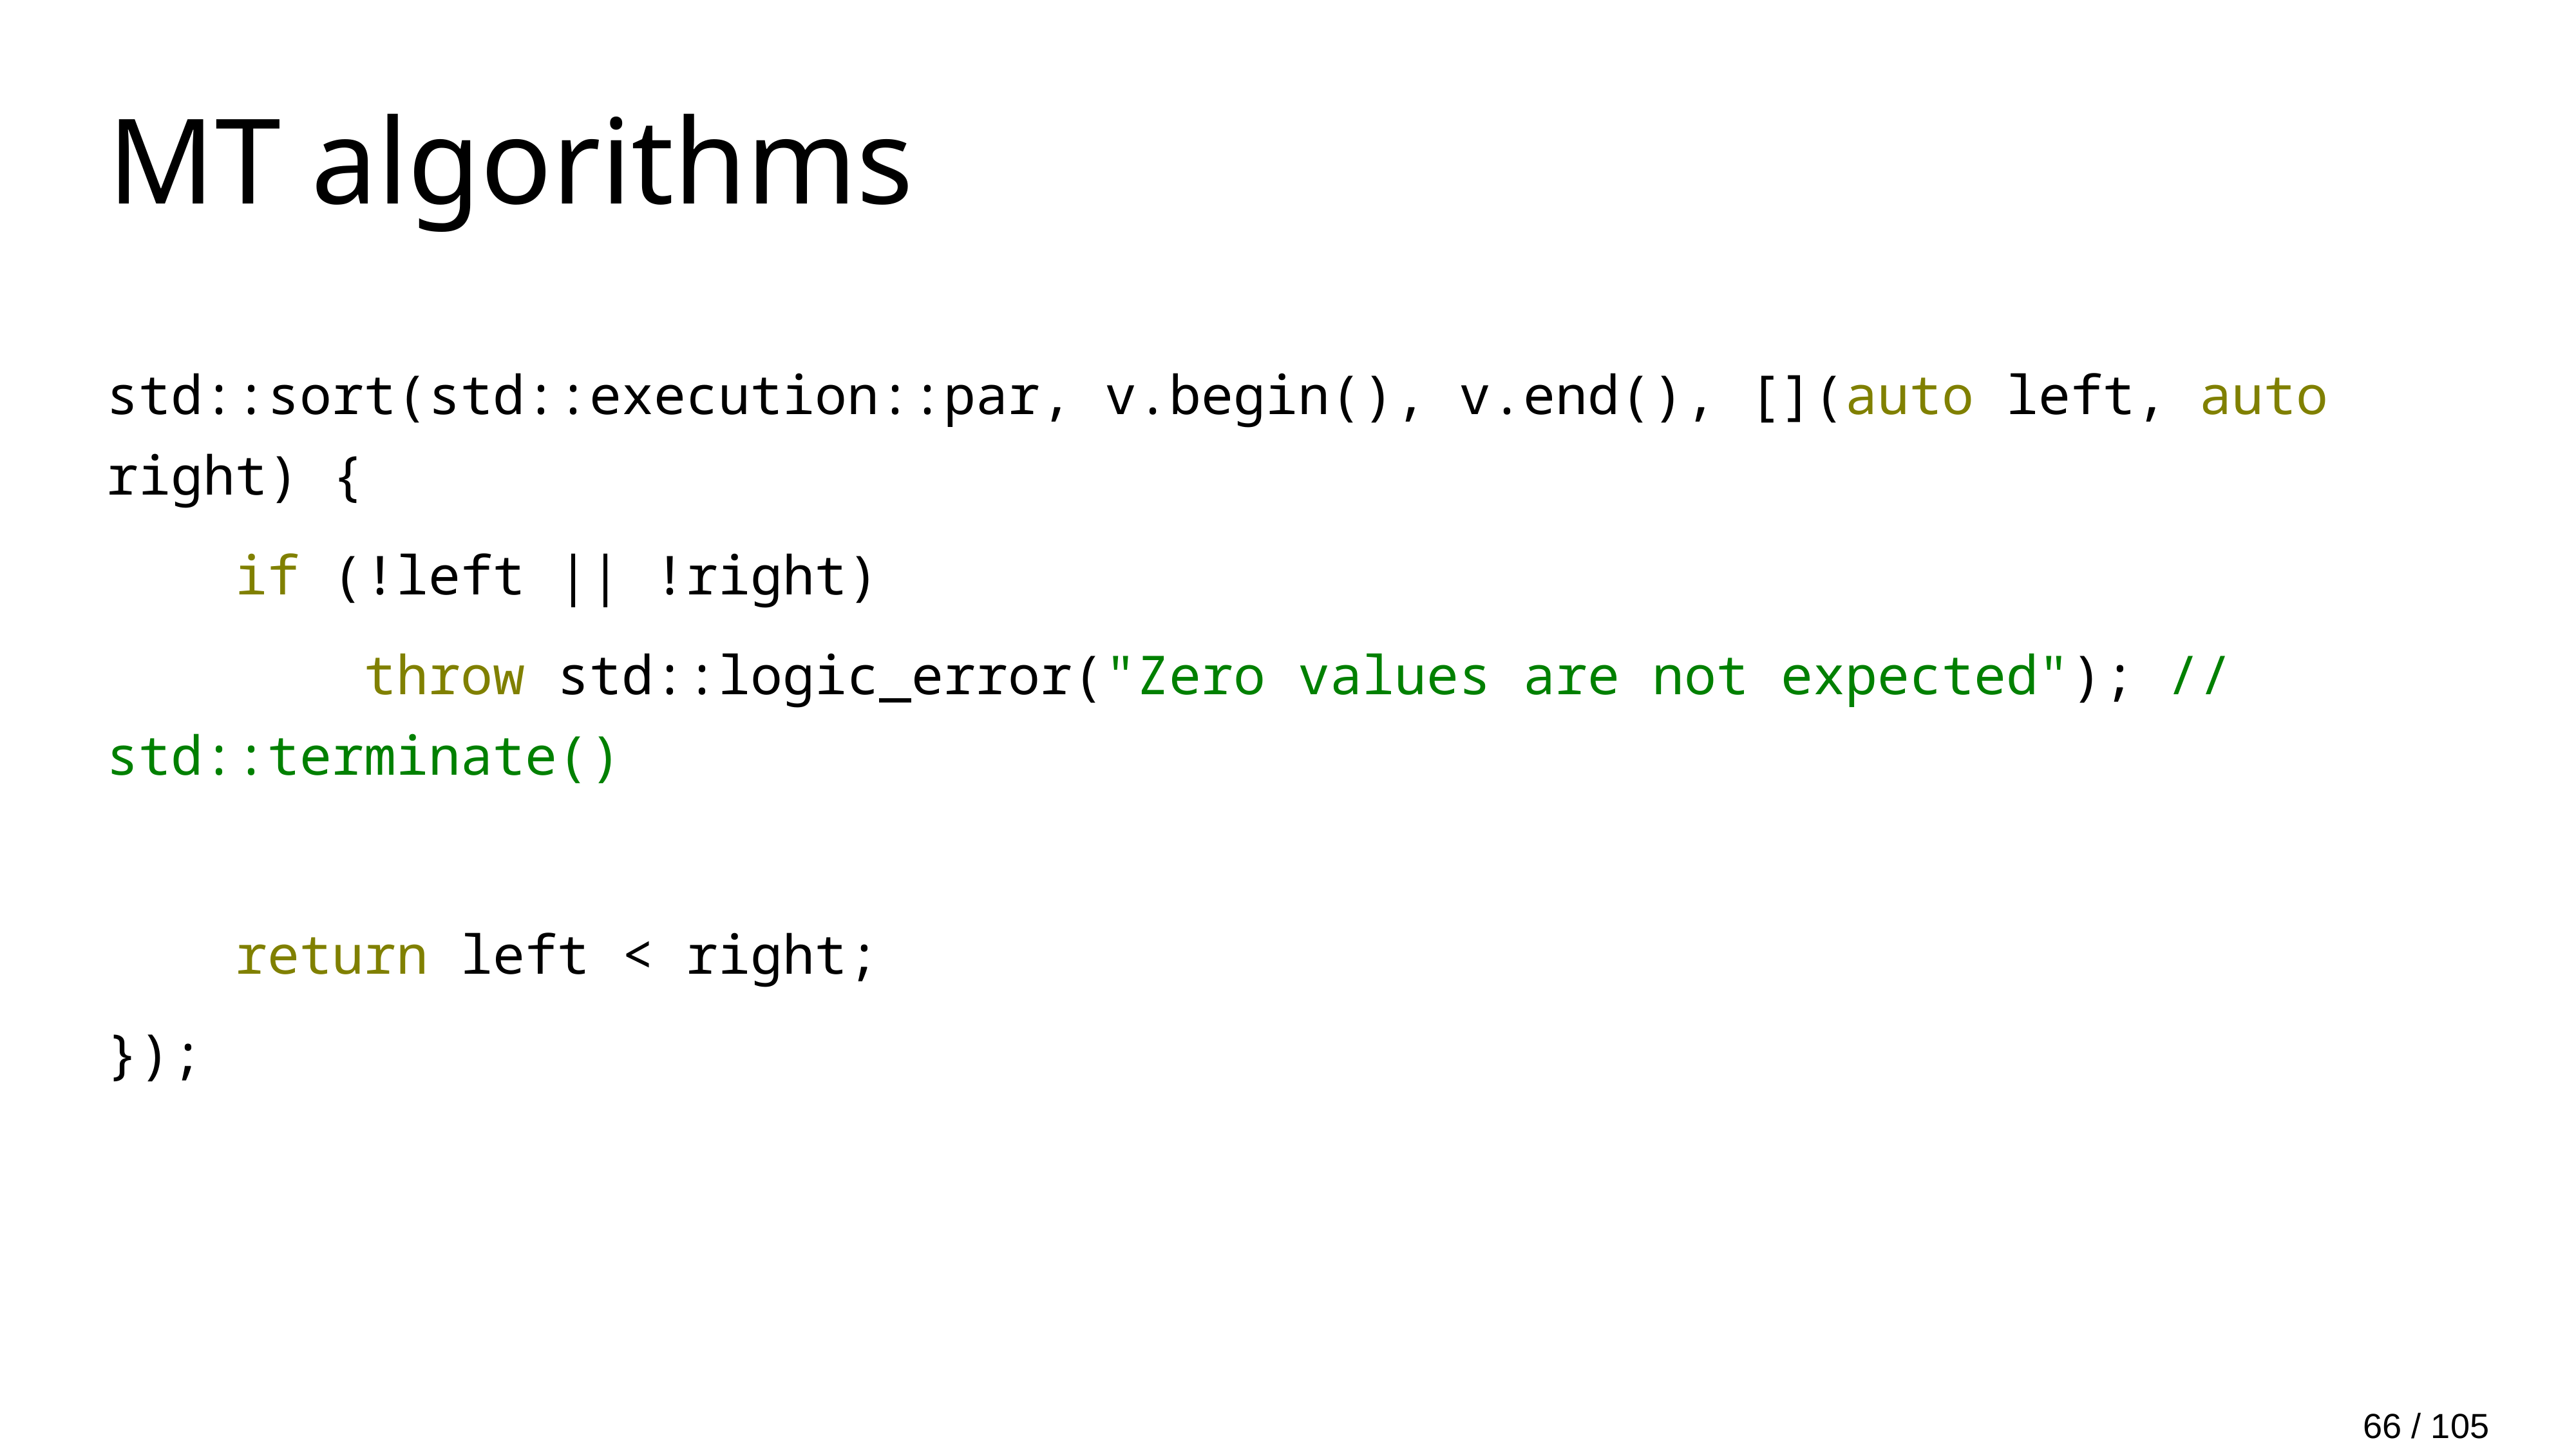

# MT algorithms
std::sort(std::execution::par, v.begin(), v.end(), [](auto left, auto right) {
 if (!left || !right)
 throw std::logic_error("Zero values are not expected"); // std::terminate()
 return left < right;
});